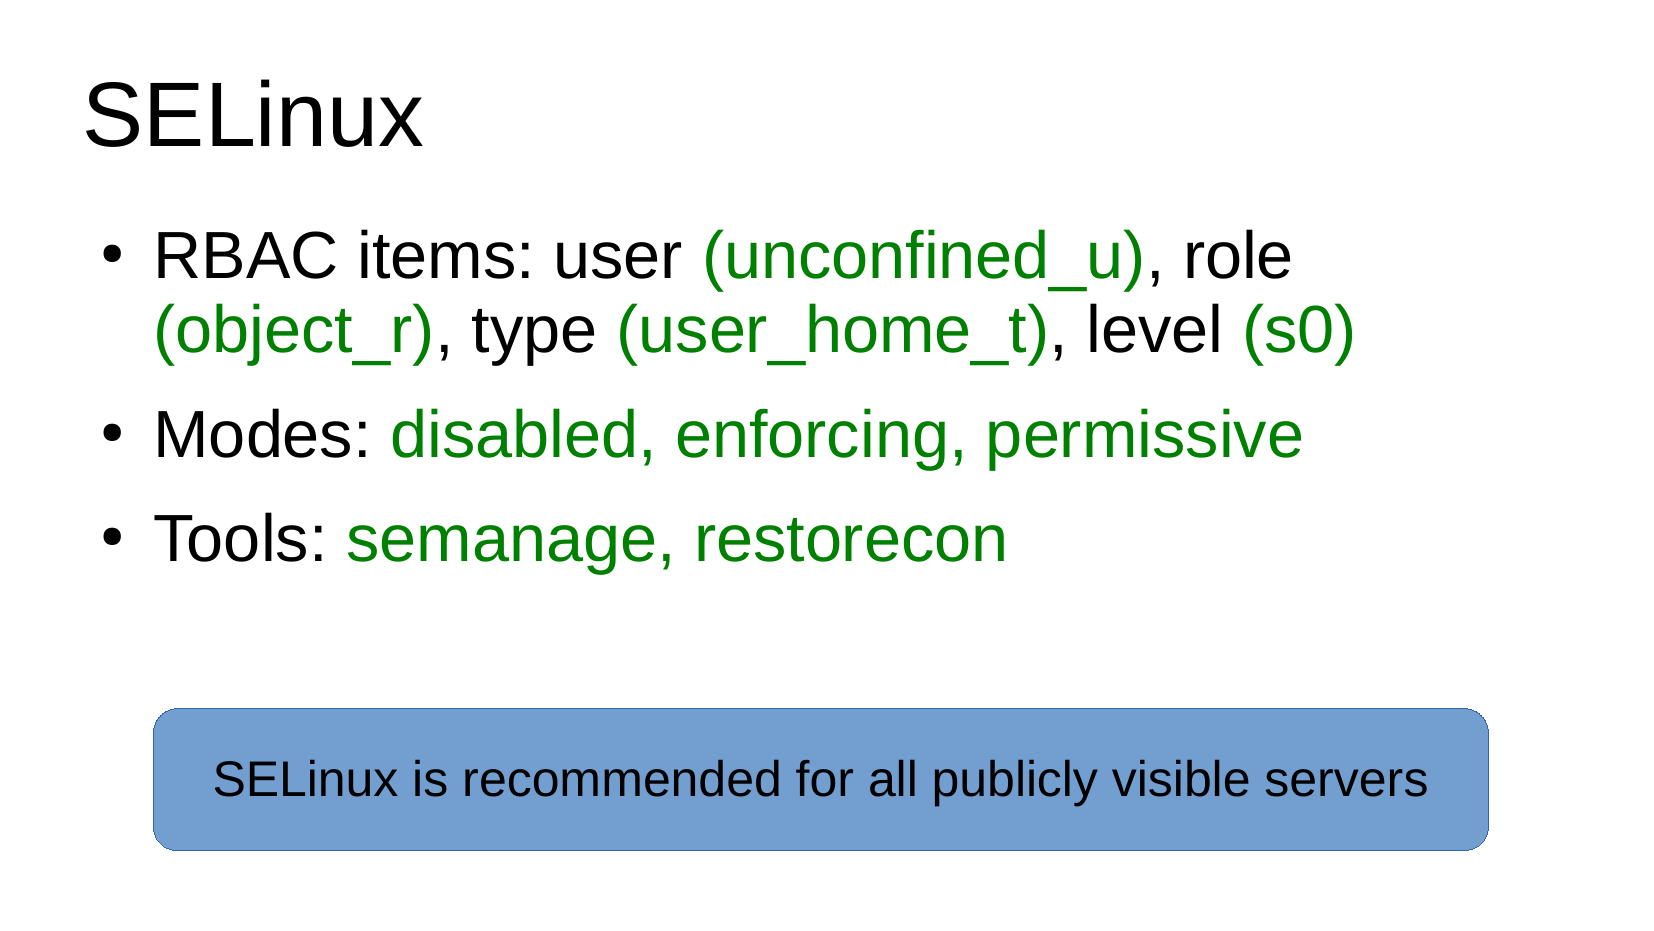

# SELinux
RBAC items: user (unconfined_u), role (object_r), type (user_home_t), level (s0)
Modes: disabled, enforcing, permissive
Tools: semanage, restorecon
SELinux is recommended for all publicly visible servers